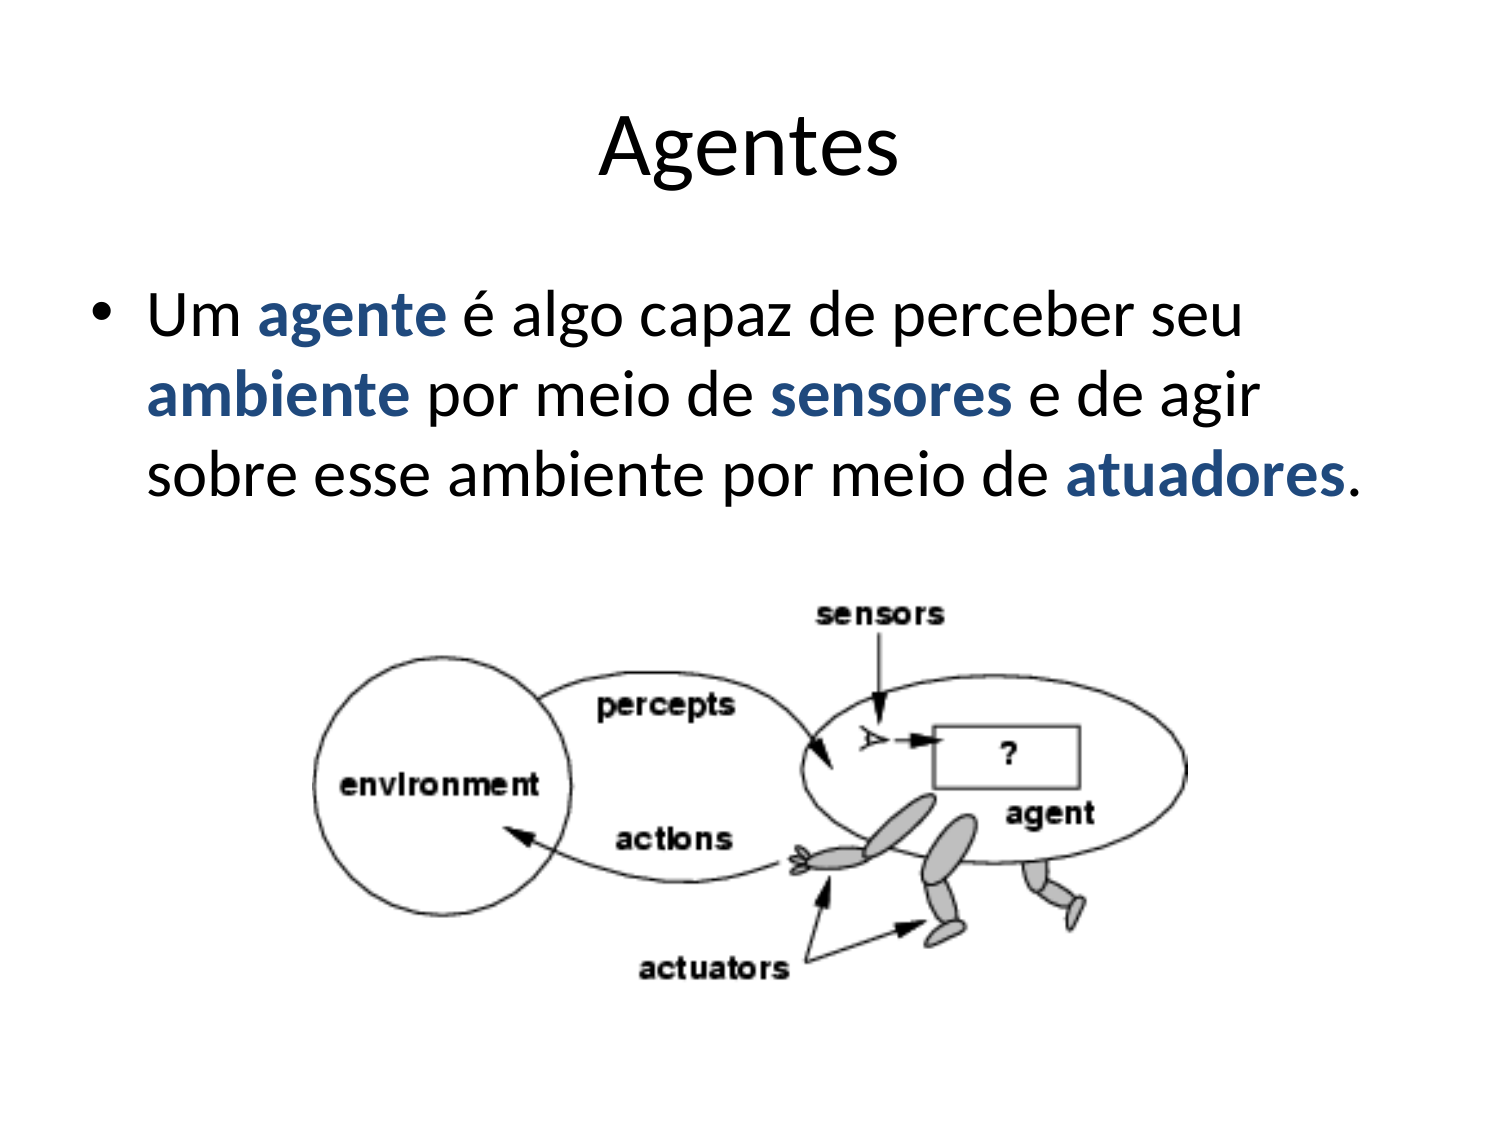

# Agentes
Um agente é algo capaz de perceber seu ambiente por meio de sensores e de agir sobre esse ambiente por meio de atuadores.